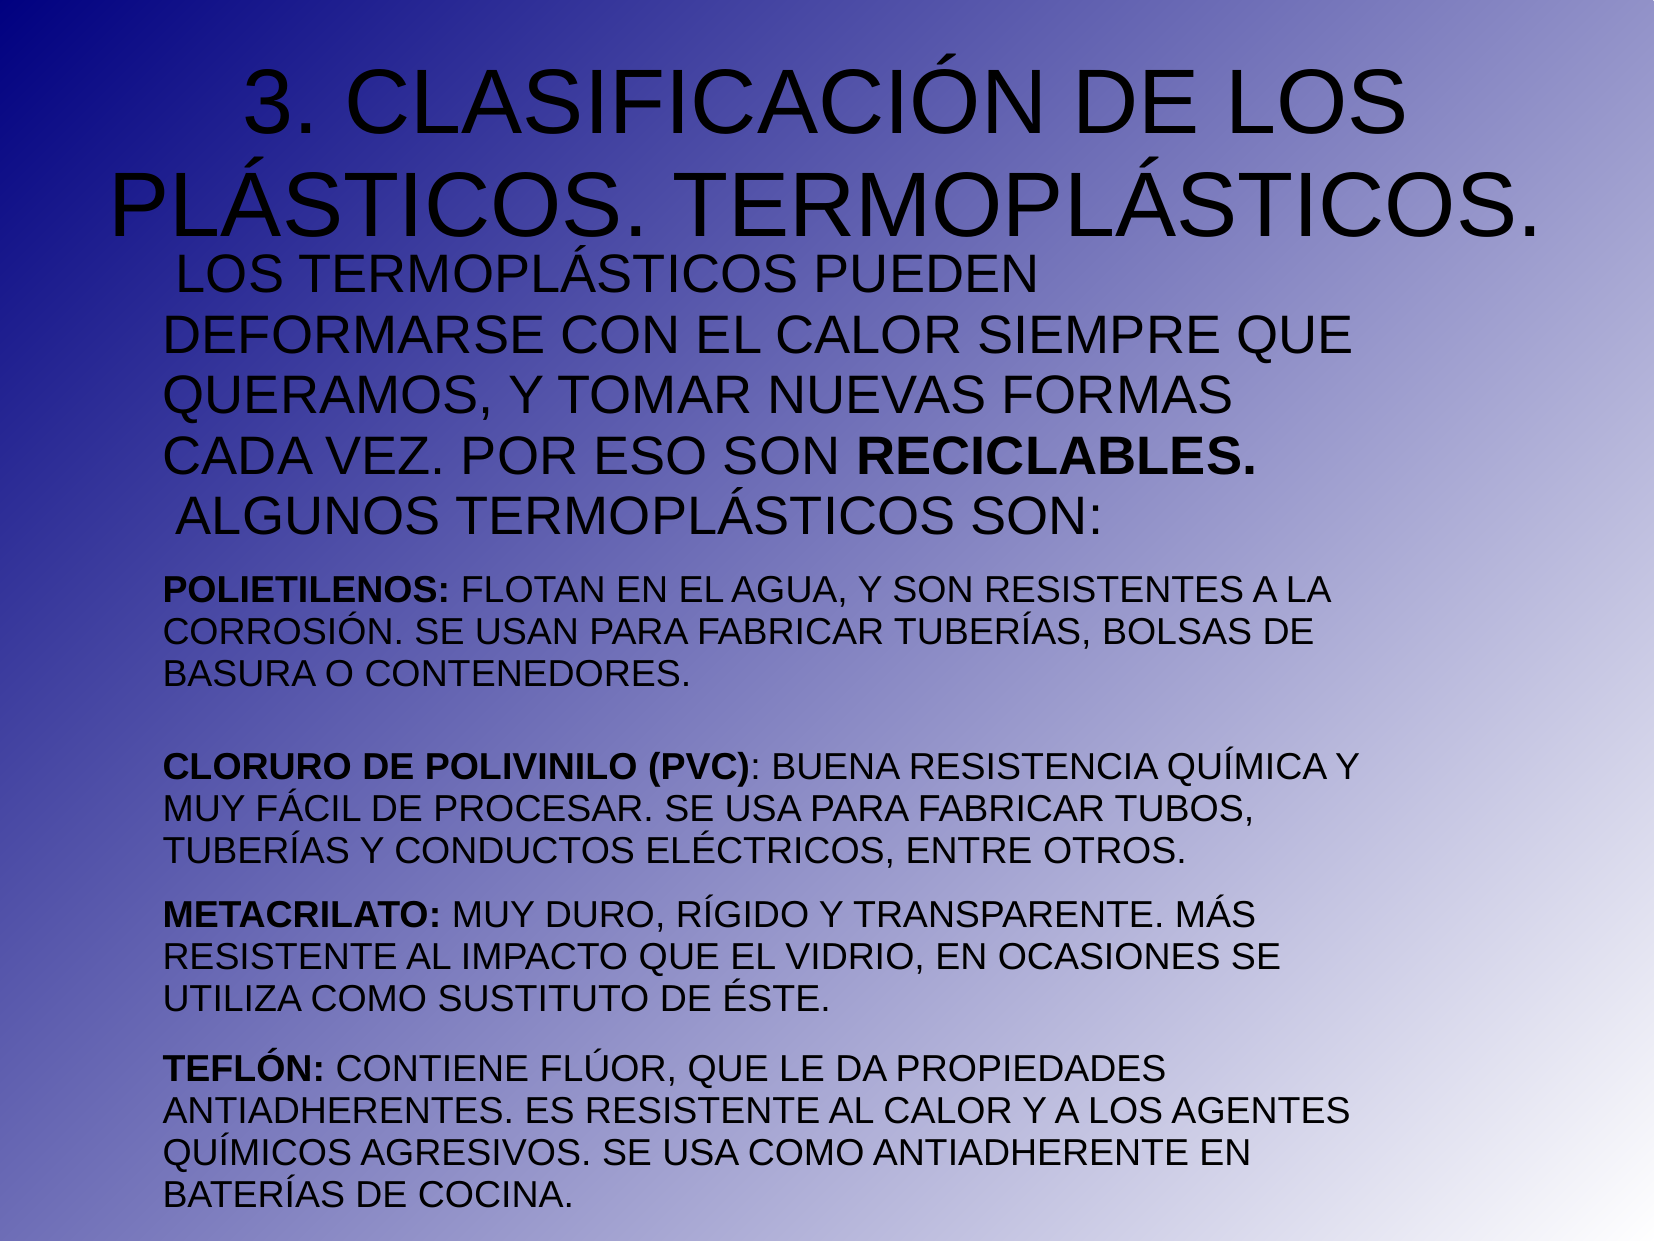

# 3. CLASIFICACIÓN DE LOS PLÁSTICOS. TERMOPLÁSTICOS.
LOS TERMOPLÁSTICOS PUEDEN DEFORMARSE CON EL CALOR SIEMPRE QUE QUERAMOS, Y TOMAR NUEVAS FORMAS CADA VEZ. POR ESO SON RECICLABLES.
ALGUNOS TERMOPLÁSTICOS SON:
POLIETILENOS: FLOTAN EN EL AGUA, Y SON RESISTENTES A LA CORROSIÓN. SE USAN PARA FABRICAR TUBERÍAS, BOLSAS DE BASURA O CONTENEDORES.
CLORURO DE POLIVINILO (PVC): BUENA RESISTENCIA QUÍMICA Y MUY FÁCIL DE PROCESAR. SE USA PARA FABRICAR TUBOS, TUBERÍAS Y CONDUCTOS ELÉCTRICOS, ENTRE OTROS.
METACRILATO: MUY DURO, RÍGIDO Y TRANSPARENTE. MÁS RESISTENTE AL IMPACTO QUE EL VIDRIO, EN OCASIONES SE UTILIZA COMO SUSTITUTO DE ÉSTE.
TEFLÓN: CONTIENE FLÚOR, QUE LE DA PROPIEDADES ANTIADHERENTES. ES RESISTENTE AL CALOR Y A LOS AGENTES QUÍMICOS AGRESIVOS. SE USA COMO ANTIADHERENTE EN BATERÍAS DE COCINA.